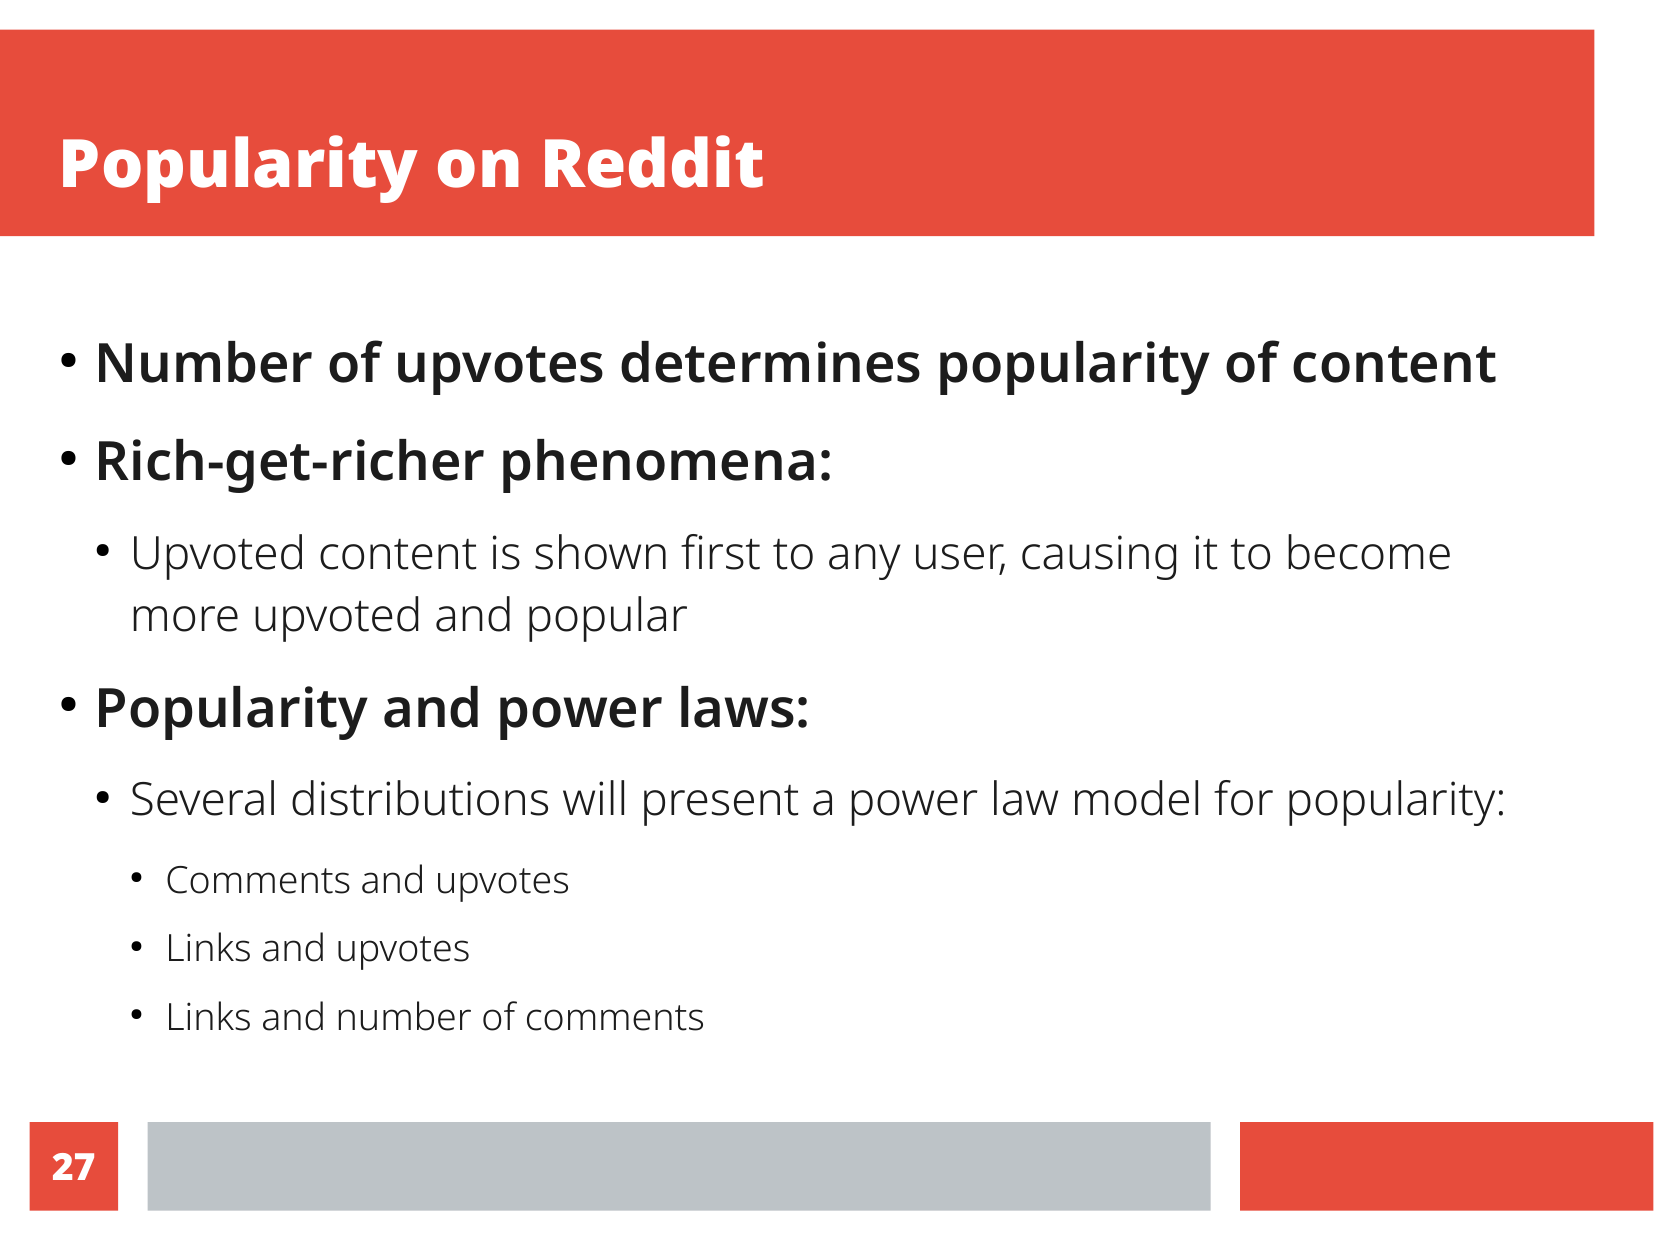

# Popularity on Reddit
Number of upvotes determines popularity of content
Rich-get-richer phenomena:
Upvoted content is shown first to any user, causing it to become more upvoted and popular
Popularity and power laws:
Several distributions will present a power law model for popularity:
Comments and upvotes
Links and upvotes
Links and number of comments
27